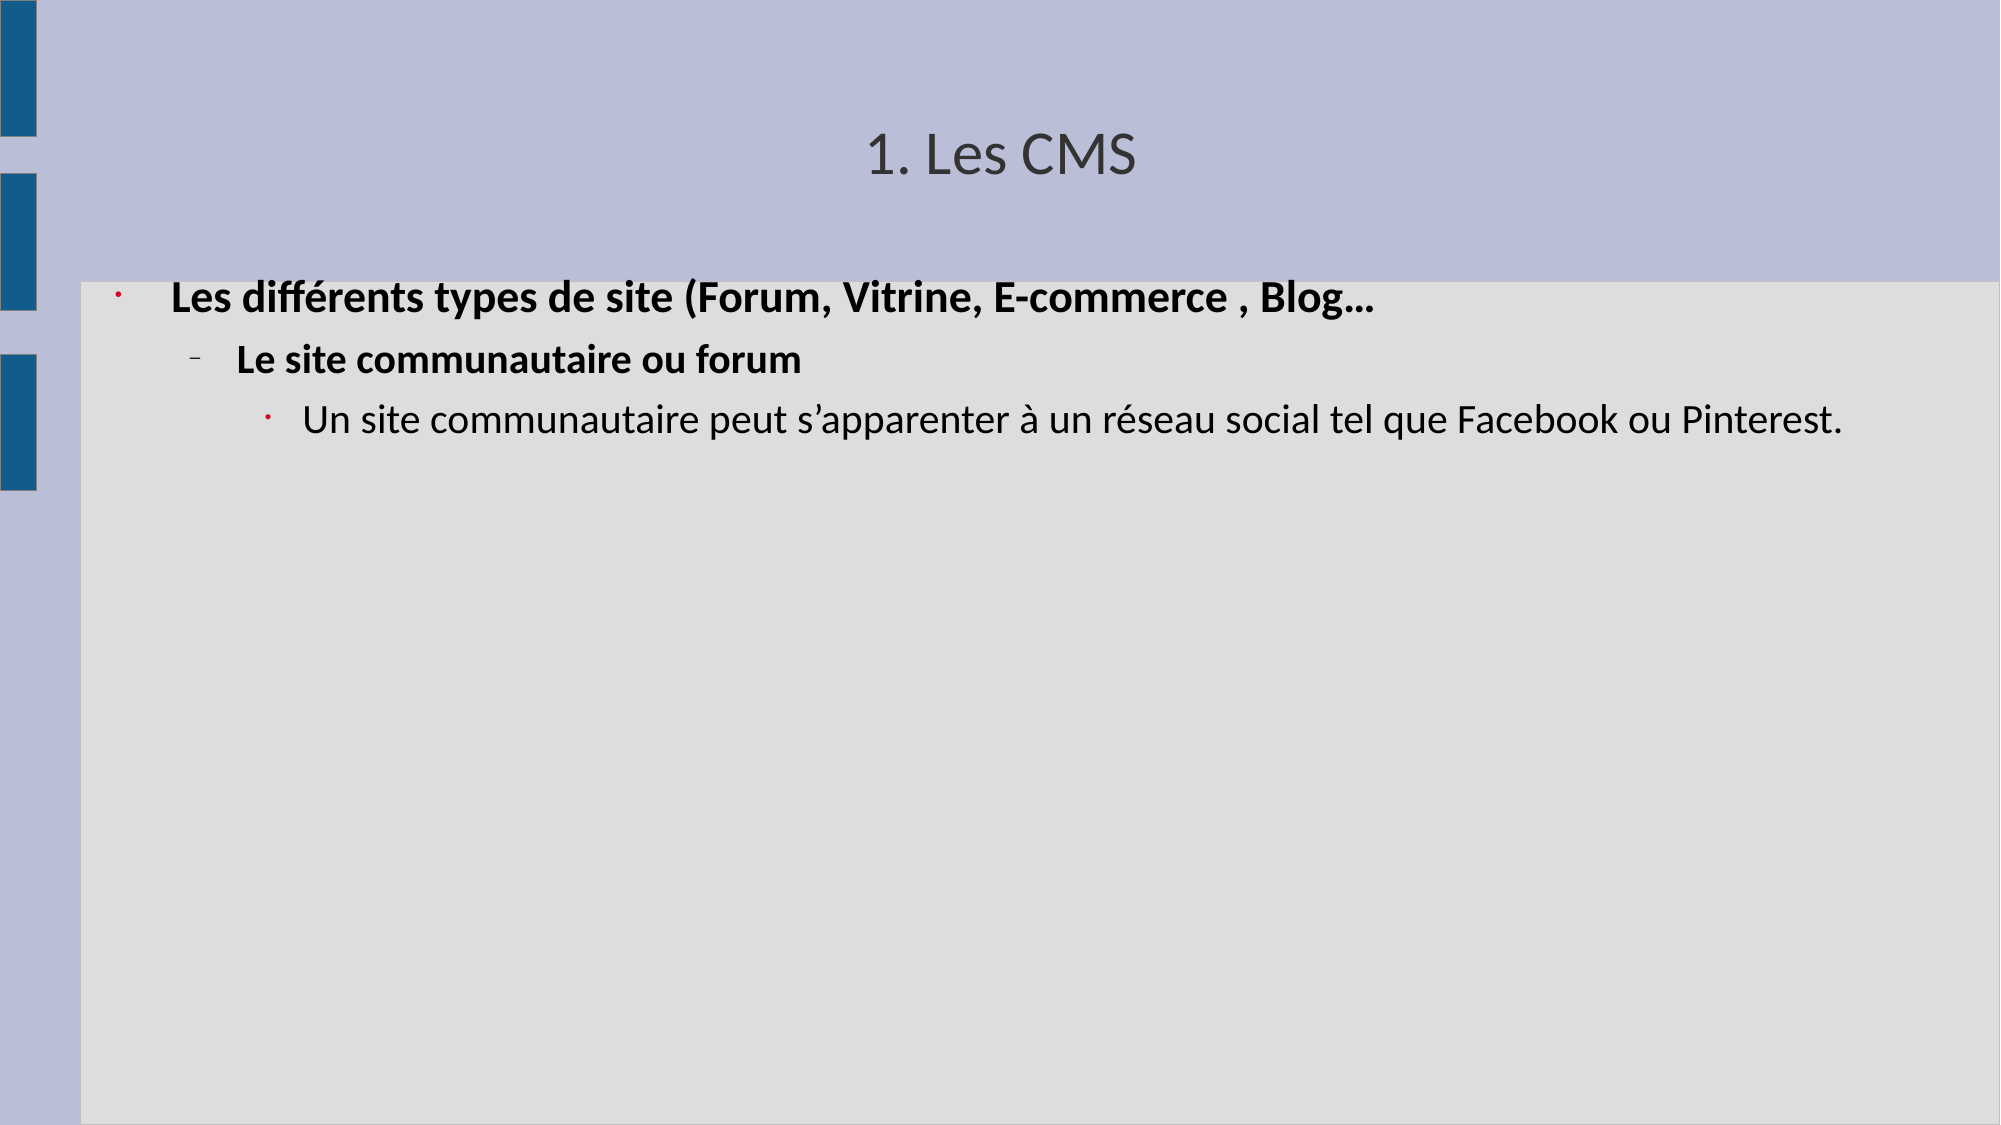

# 1. Les CMS
Les différents types de site (Forum, Vitrine, E-commerce , Blog…
Le site communautaire ou forum
Un site communautaire peut s’apparenter à un réseau social tel que Facebook ou Pinterest.